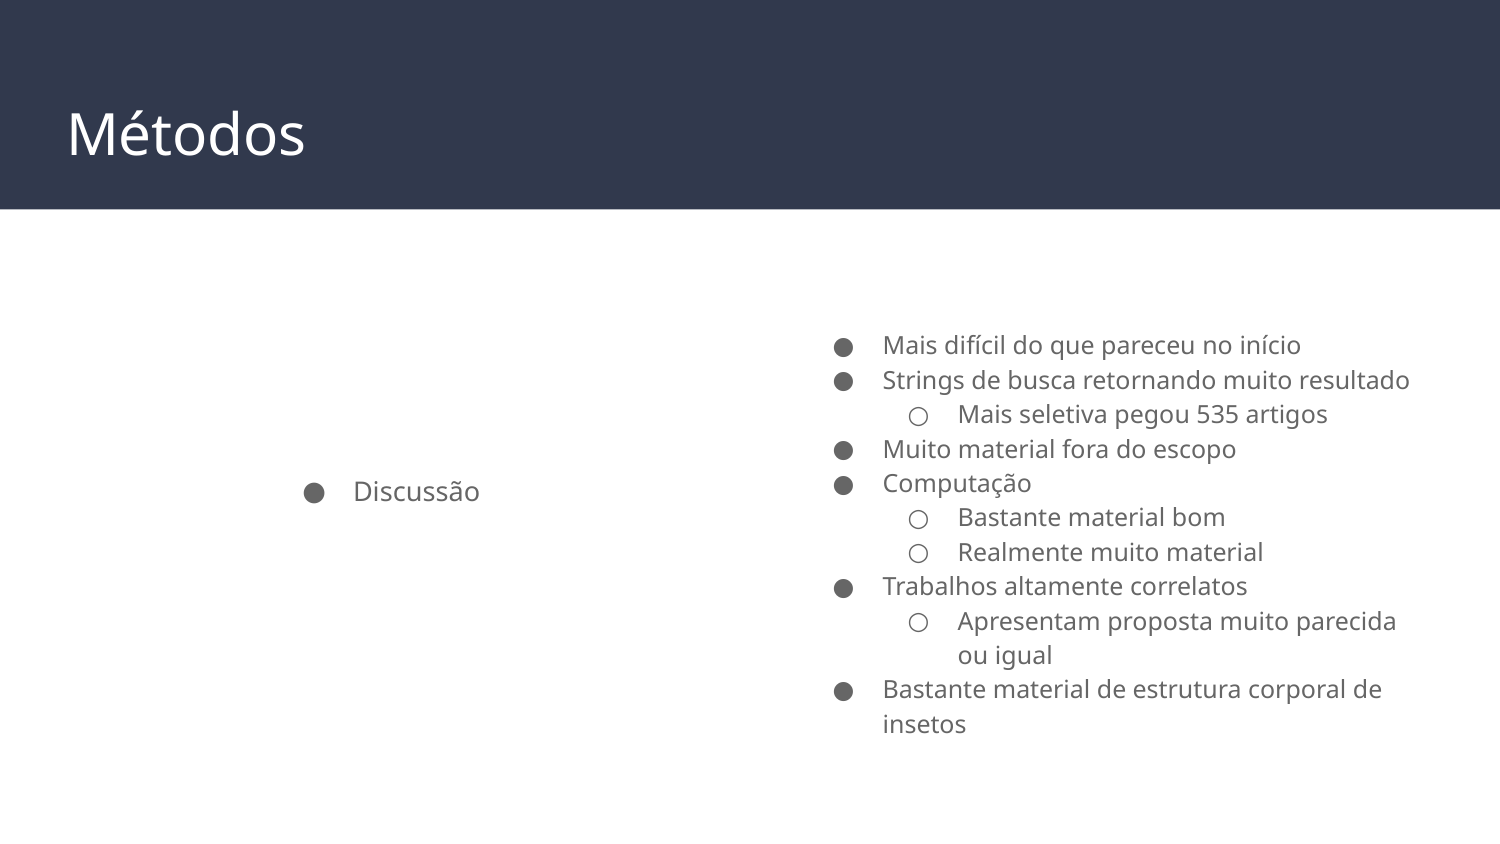

# Métodos
Discussão
Mais difícil do que pareceu no início
Strings de busca retornando muito resultado
Mais seletiva pegou 535 artigos
Muito material fora do escopo
Computação
Bastante material bom
Realmente muito material
Trabalhos altamente correlatos
Apresentam proposta muito parecida ou igual
Bastante material de estrutura corporal de insetos